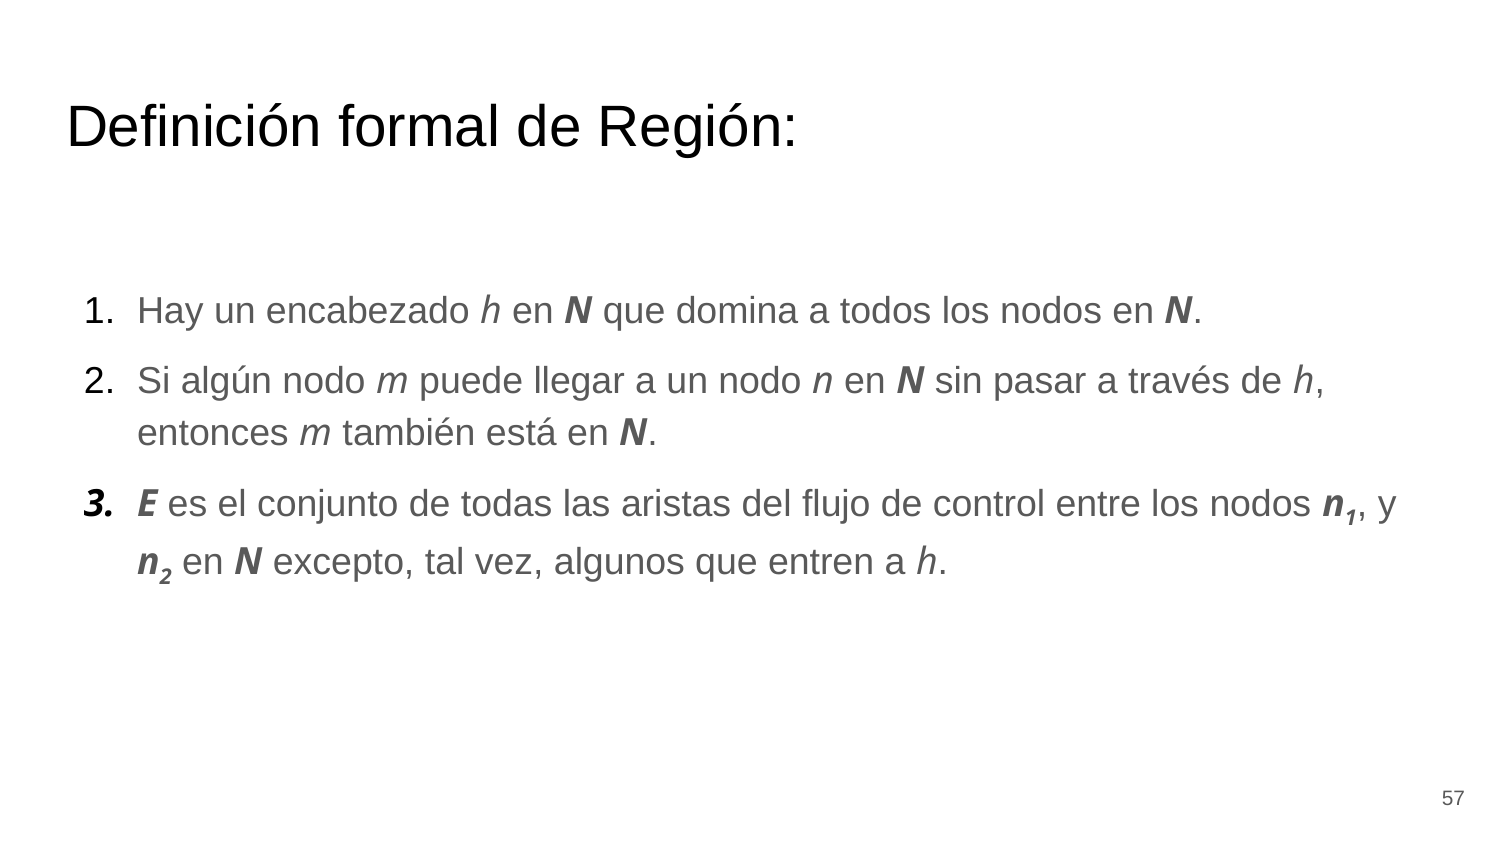

# Definición formal de Región:
Hay un encabezado h en N que domina a todos los nodos en N.
Si algún nodo m puede llegar a un nodo n en N sin pasar a través de h, entonces m también está en N.
E es el conjunto de todas las aristas del flujo de control entre los nodos n1, y n2 en N excepto, tal vez, algunos que entren a h.